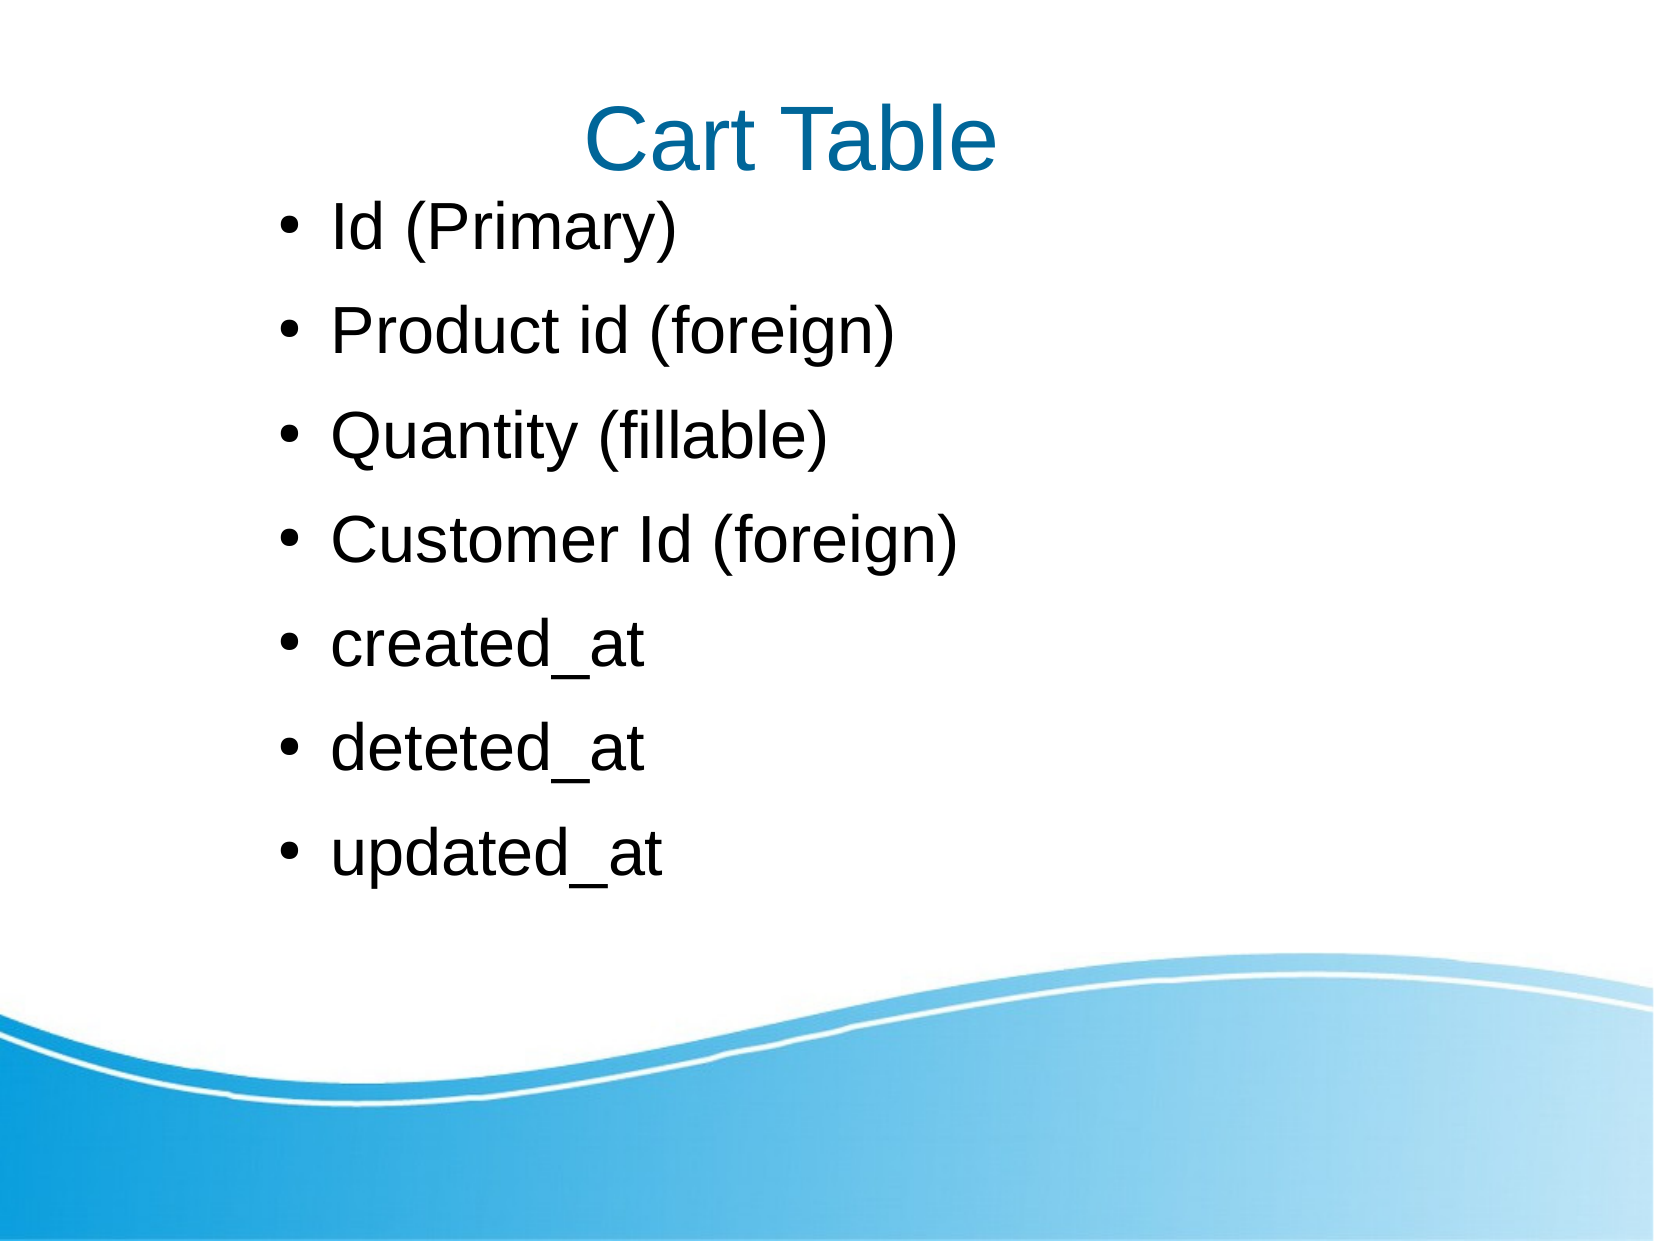

# Cart Table
Id (Primary)
Product id (foreign)
Quantity (fillable)
Customer Id (foreign)
created_at
deteted_at
updated_at